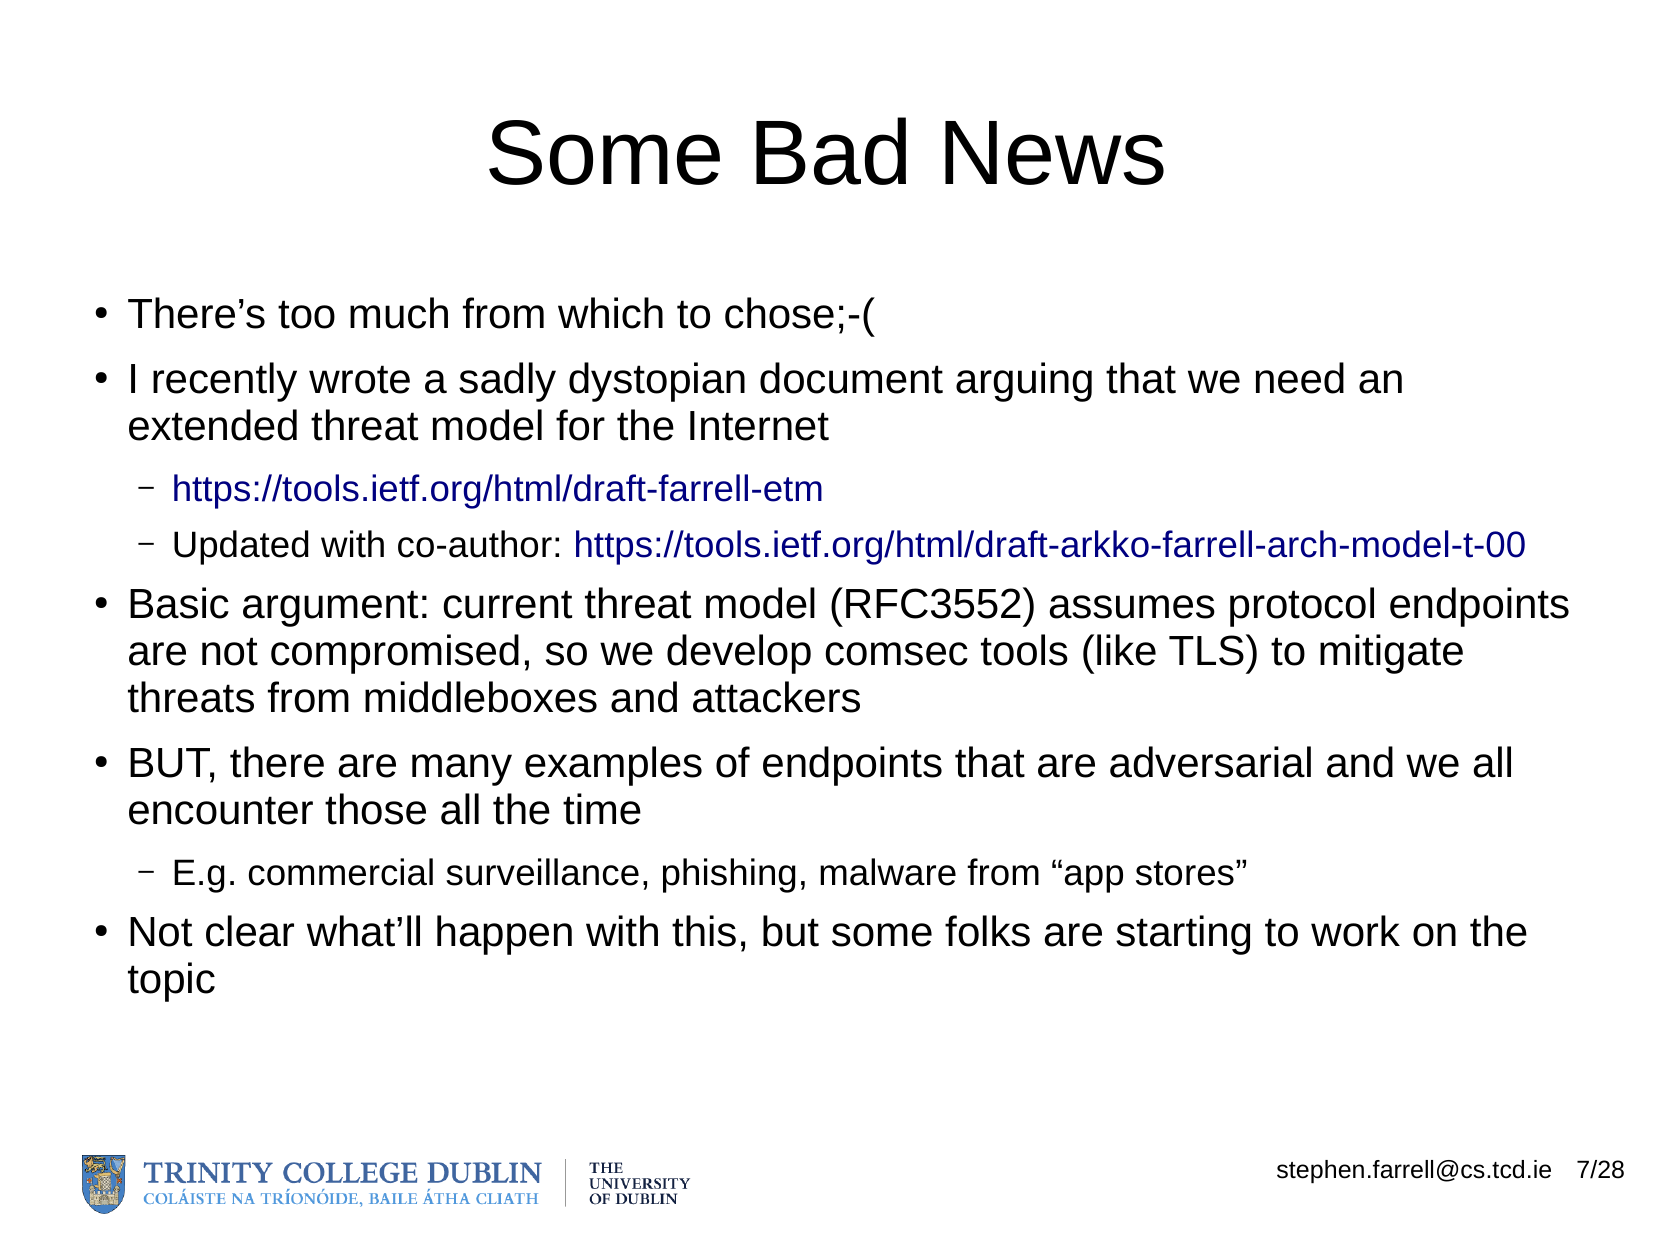

# Some Bad News
There’s too much from which to chose;-(
I recently wrote a sadly dystopian document arguing that we need an extended threat model for the Internet
https://tools.ietf.org/html/draft-farrell-etm
Updated with co-author: https://tools.ietf.org/html/draft-arkko-farrell-arch-model-t-00
Basic argument: current threat model (RFC3552) assumes protocol endpoints are not compromised, so we develop comsec tools (like TLS) to mitigate threats from middleboxes and attackers
BUT, there are many examples of endpoints that are adversarial and we all encounter those all the time
E.g. commercial surveillance, phishing, malware from “app stores”
Not clear what’ll happen with this, but some folks are starting to work on the topic